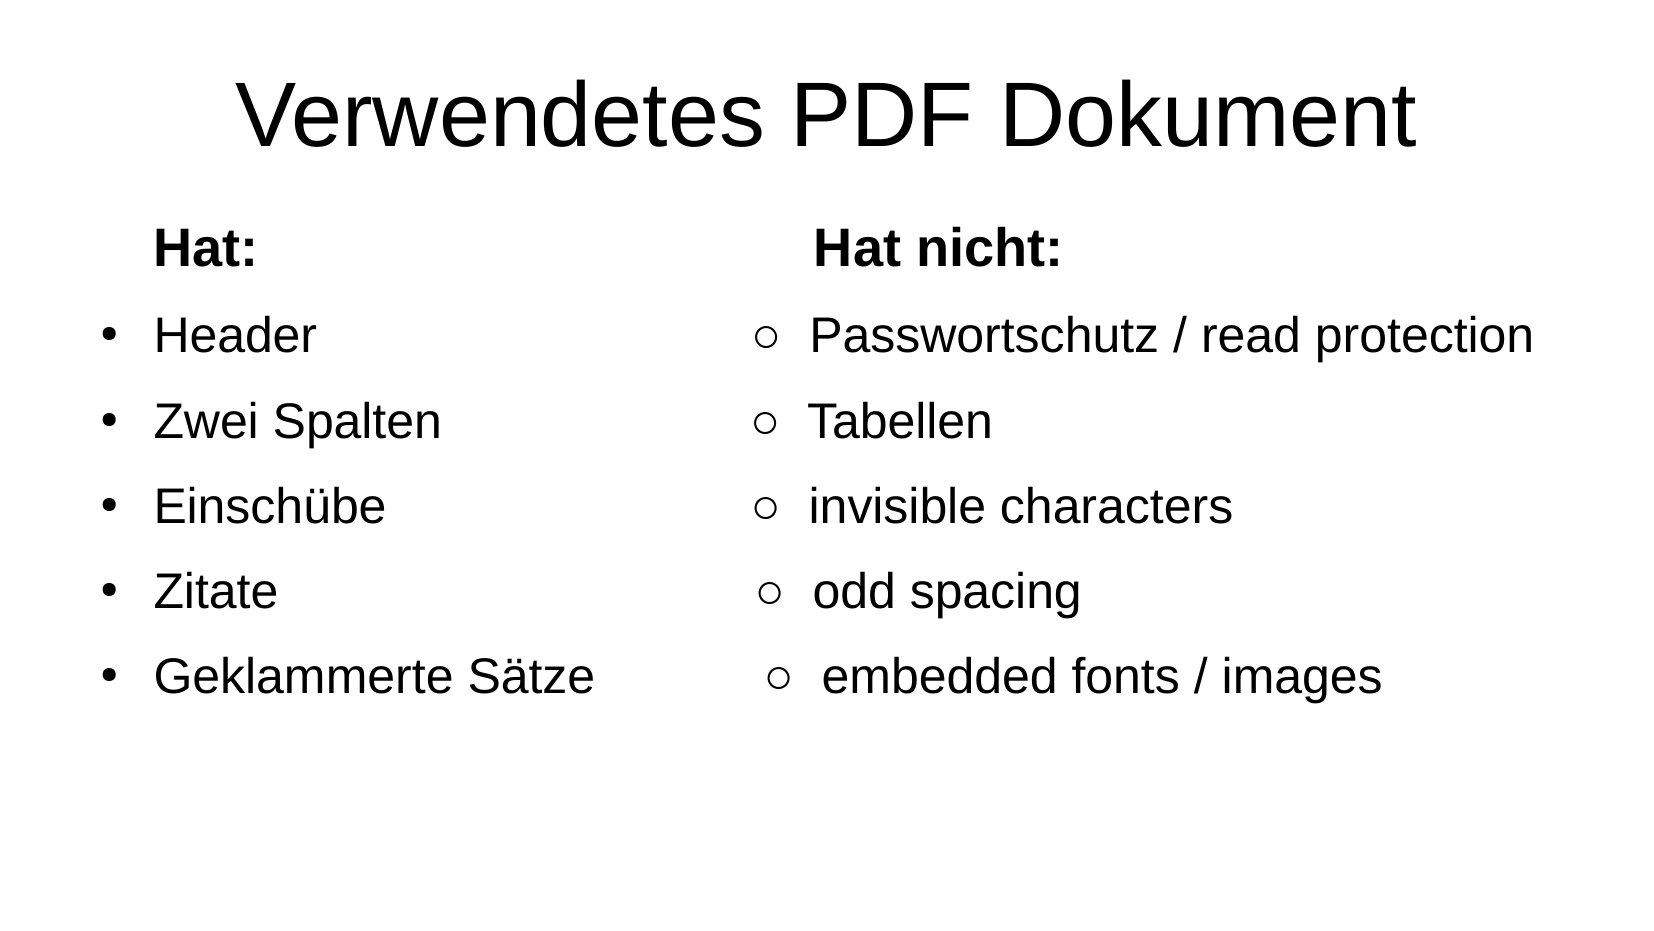

# Verwendetes PDF Dokument
Hat: Hat nicht:
Header ○ Passwortschutz / read protection
Zwei Spalten ○ Tabellen
Einschübe ○ invisible characters
Zitate ○ odd spacing
Geklammerte Sätze ○ embedded fonts / images